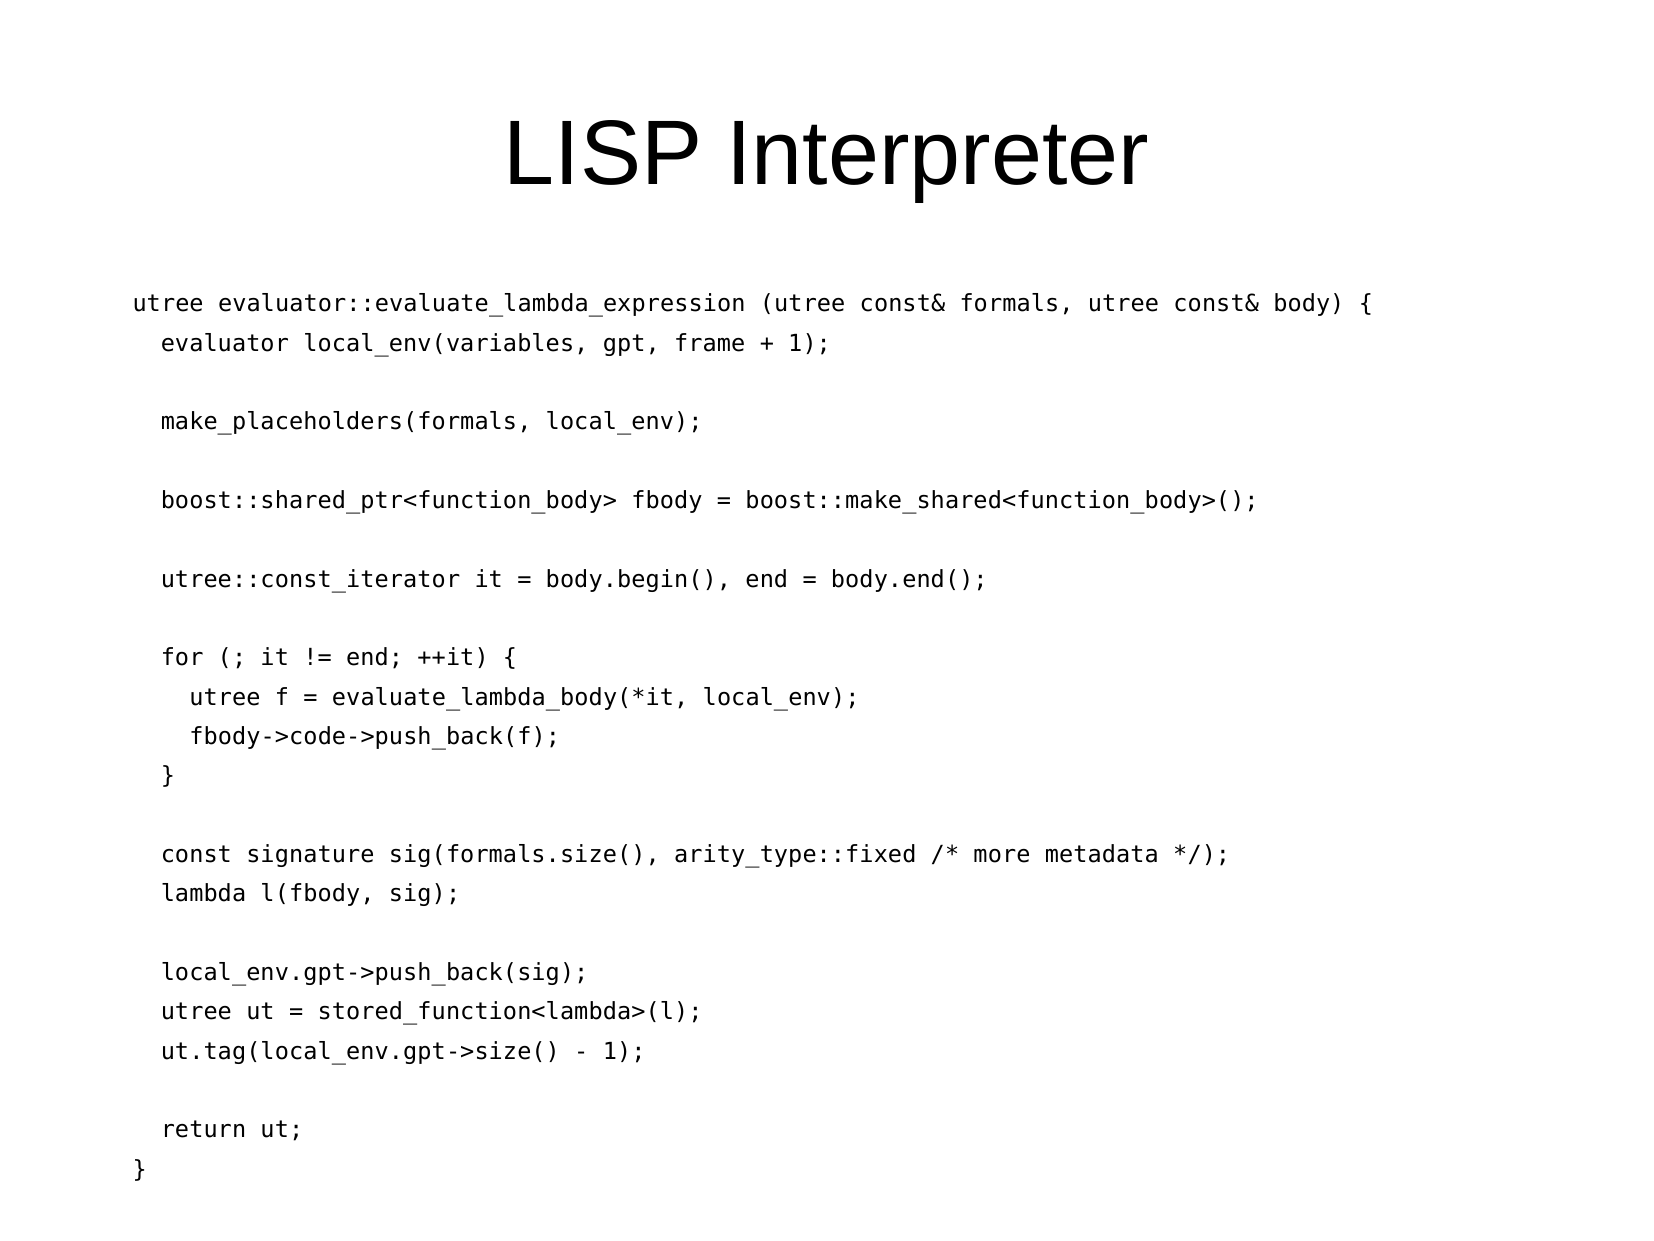

# LISP Interpreter
utree evaluator::evaluate_lambda_expression (utree const& formals, utree const& body) {
 evaluator local_env(variables, gpt, frame + 1);
 make_placeholders(formals, local_env);
 boost::shared_ptr<function_body> fbody = boost::make_shared<function_body>();
 utree::const_iterator it = body.begin(), end = body.end();
 for (; it != end; ++it) {
 utree f = evaluate_lambda_body(*it, local_env);
 fbody->code->push_back(f);
 }
 const signature sig(formals.size(), arity_type::fixed /* more metadata */);
 lambda l(fbody, sig);
 local_env.gpt->push_back(sig);
 utree ut = stored_function<lambda>(l);
 ut.tag(local_env.gpt->size() - 1);
 return ut;
}